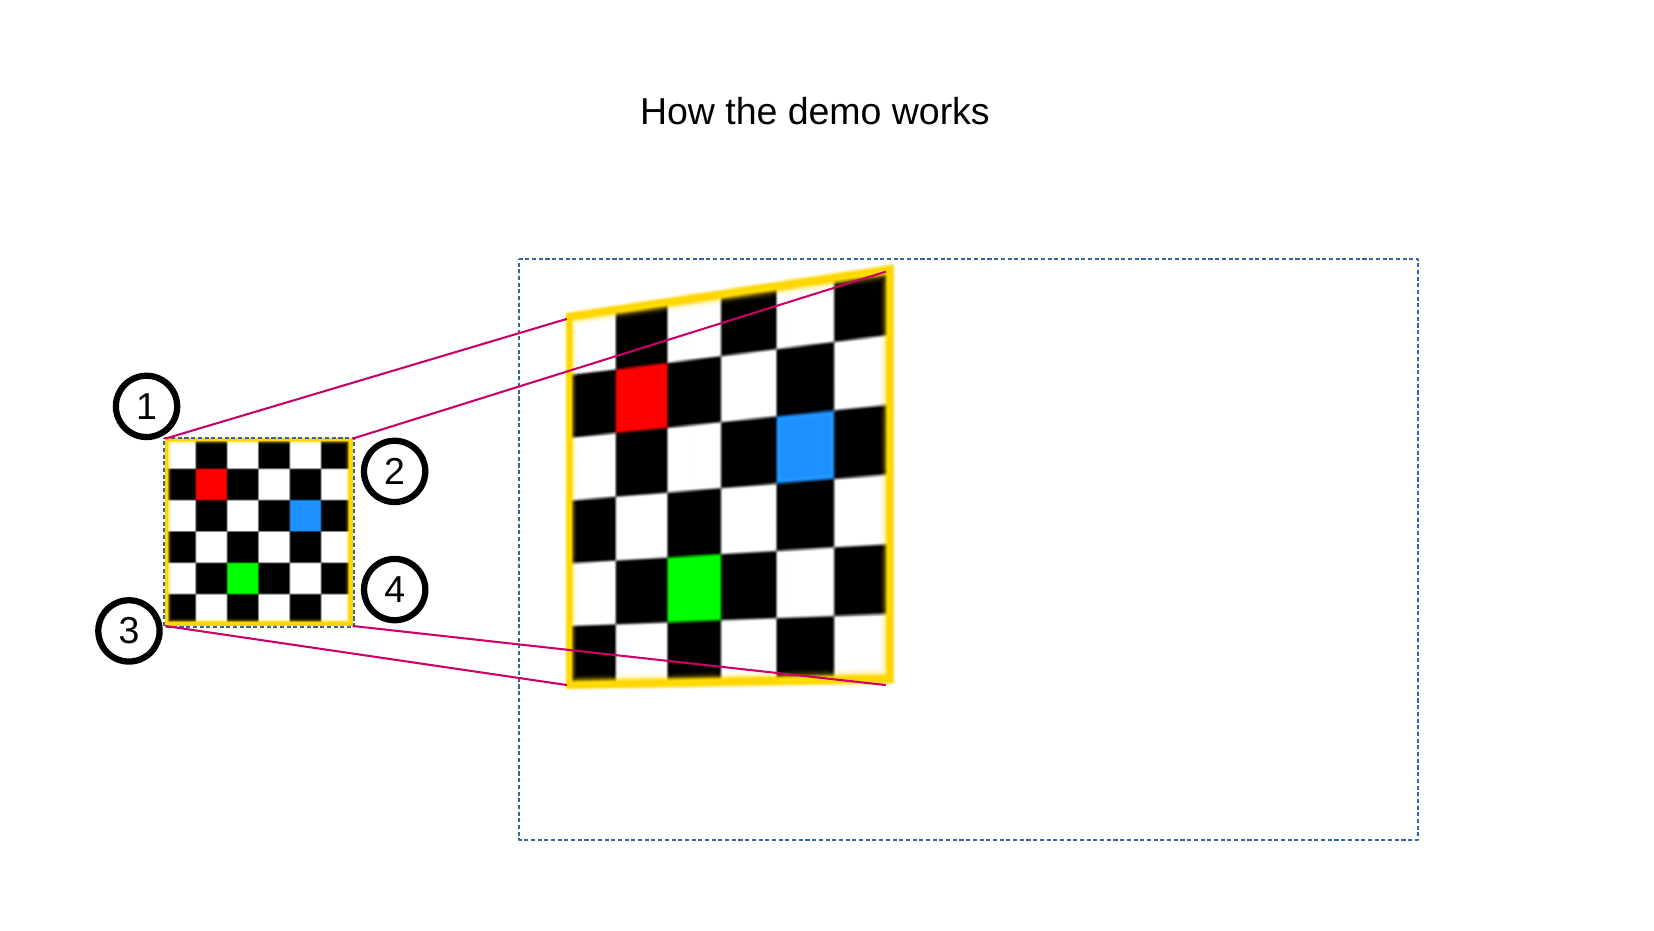

How the demo works
1
2
4
3